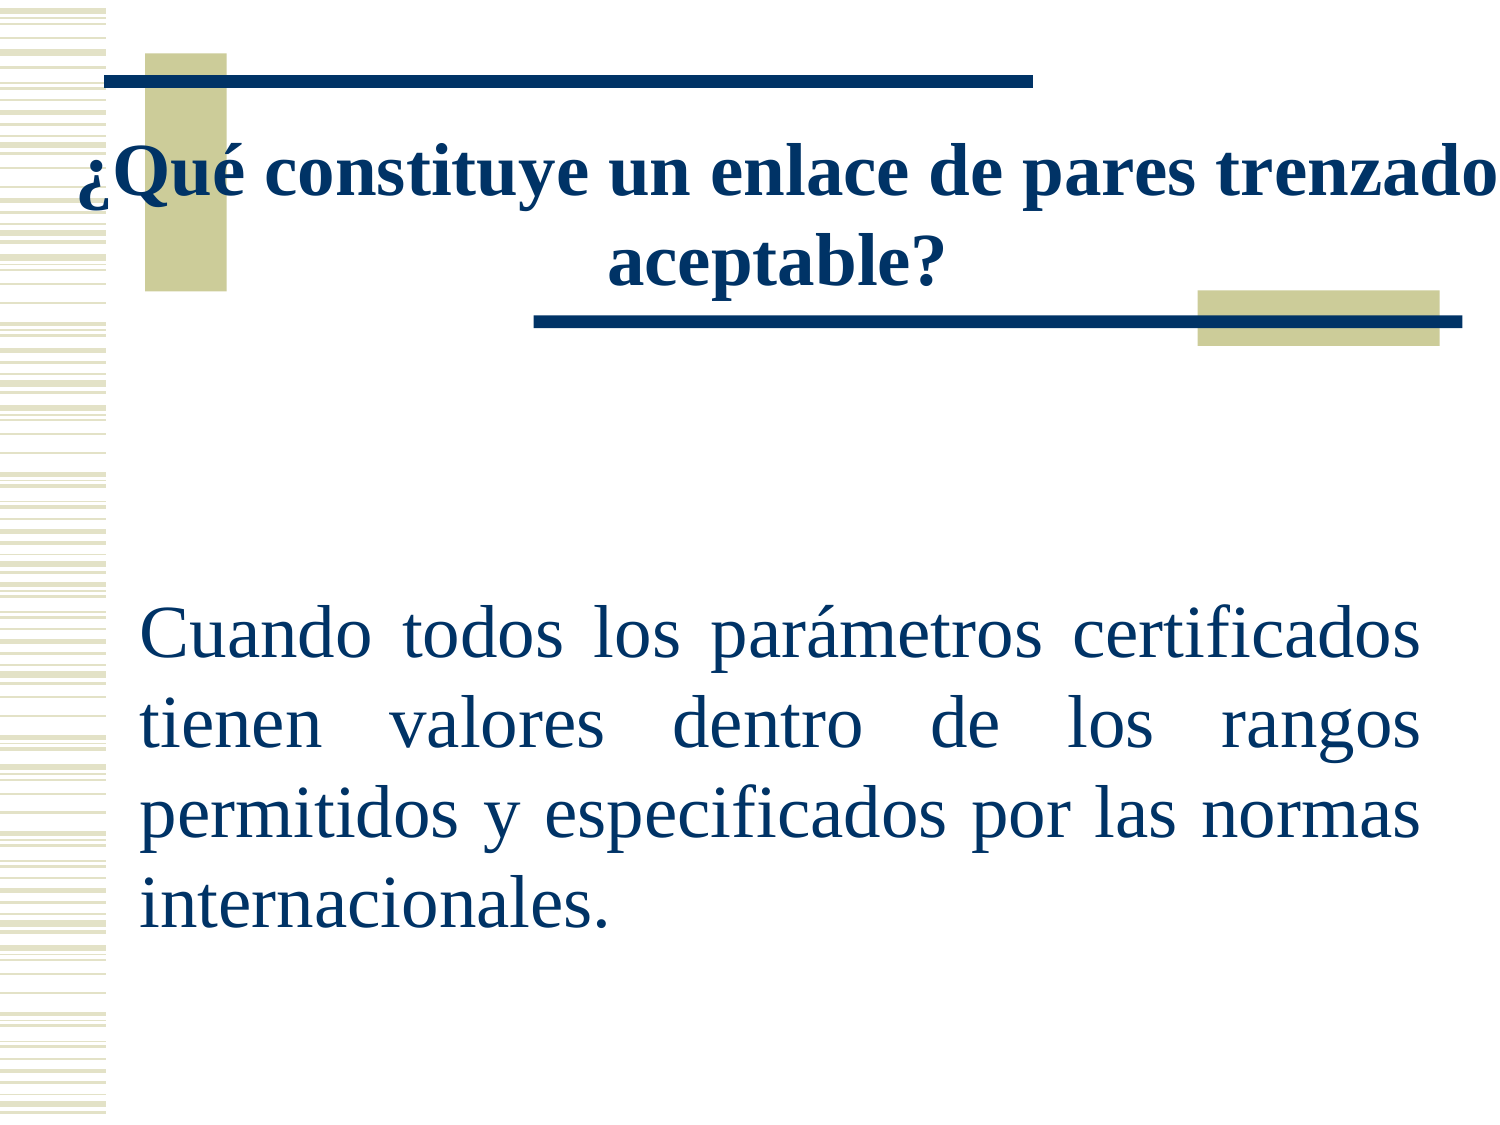

¿Qué constituye un enlace de pares trenzado aceptable?
Cuando todos los parámetros certificados tienen valores dentro de los rangos permitidos y especificados por las normas internacionales.